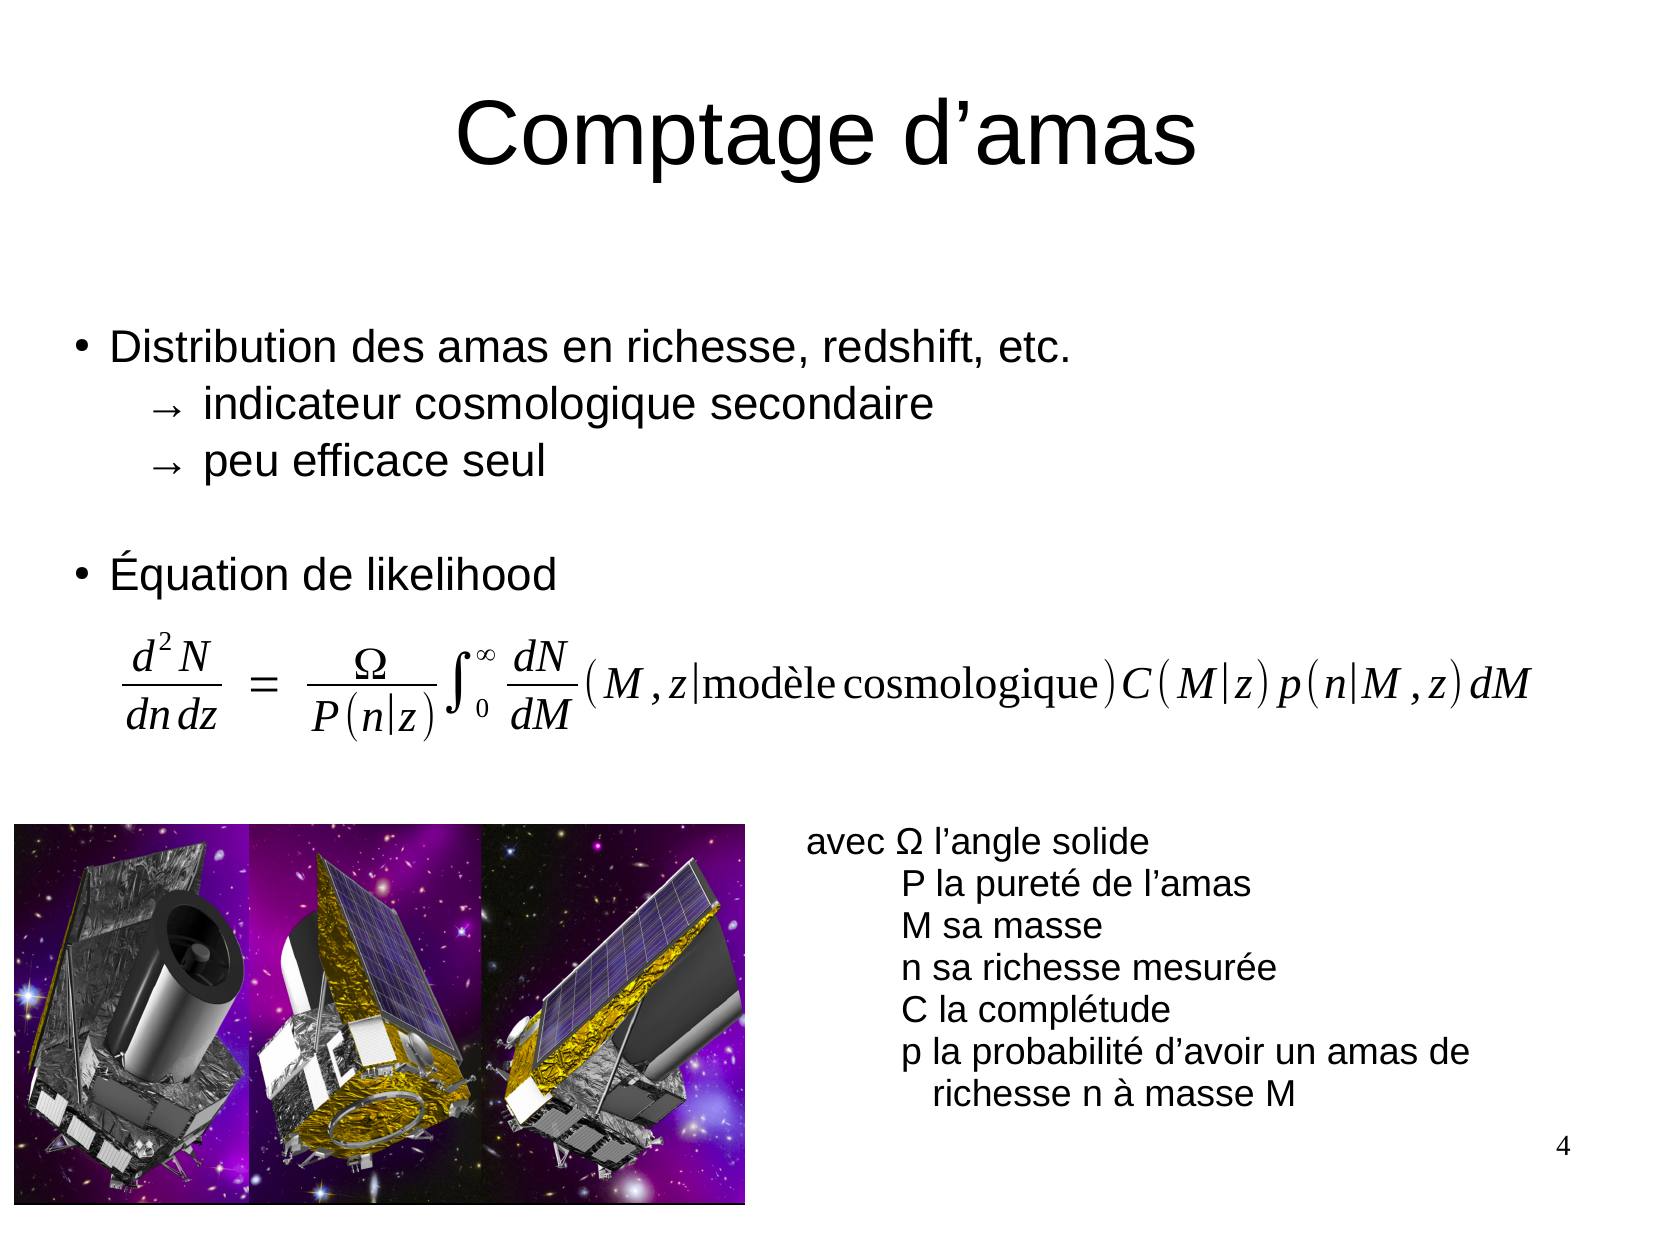

# Comptage d’amas
Distribution des amas en richesse, redshift, etc.
→ indicateur cosmologique secondaire
→ peu efficace seul
Équation de likelihood
avec Ω l’angle solide
	 P la pureté de l’amas
	 M sa masse
	 n sa richesse mesurée
	 C la complétude
	 p la probabilité d’avoir un amas de 		 richesse n à masse M
4